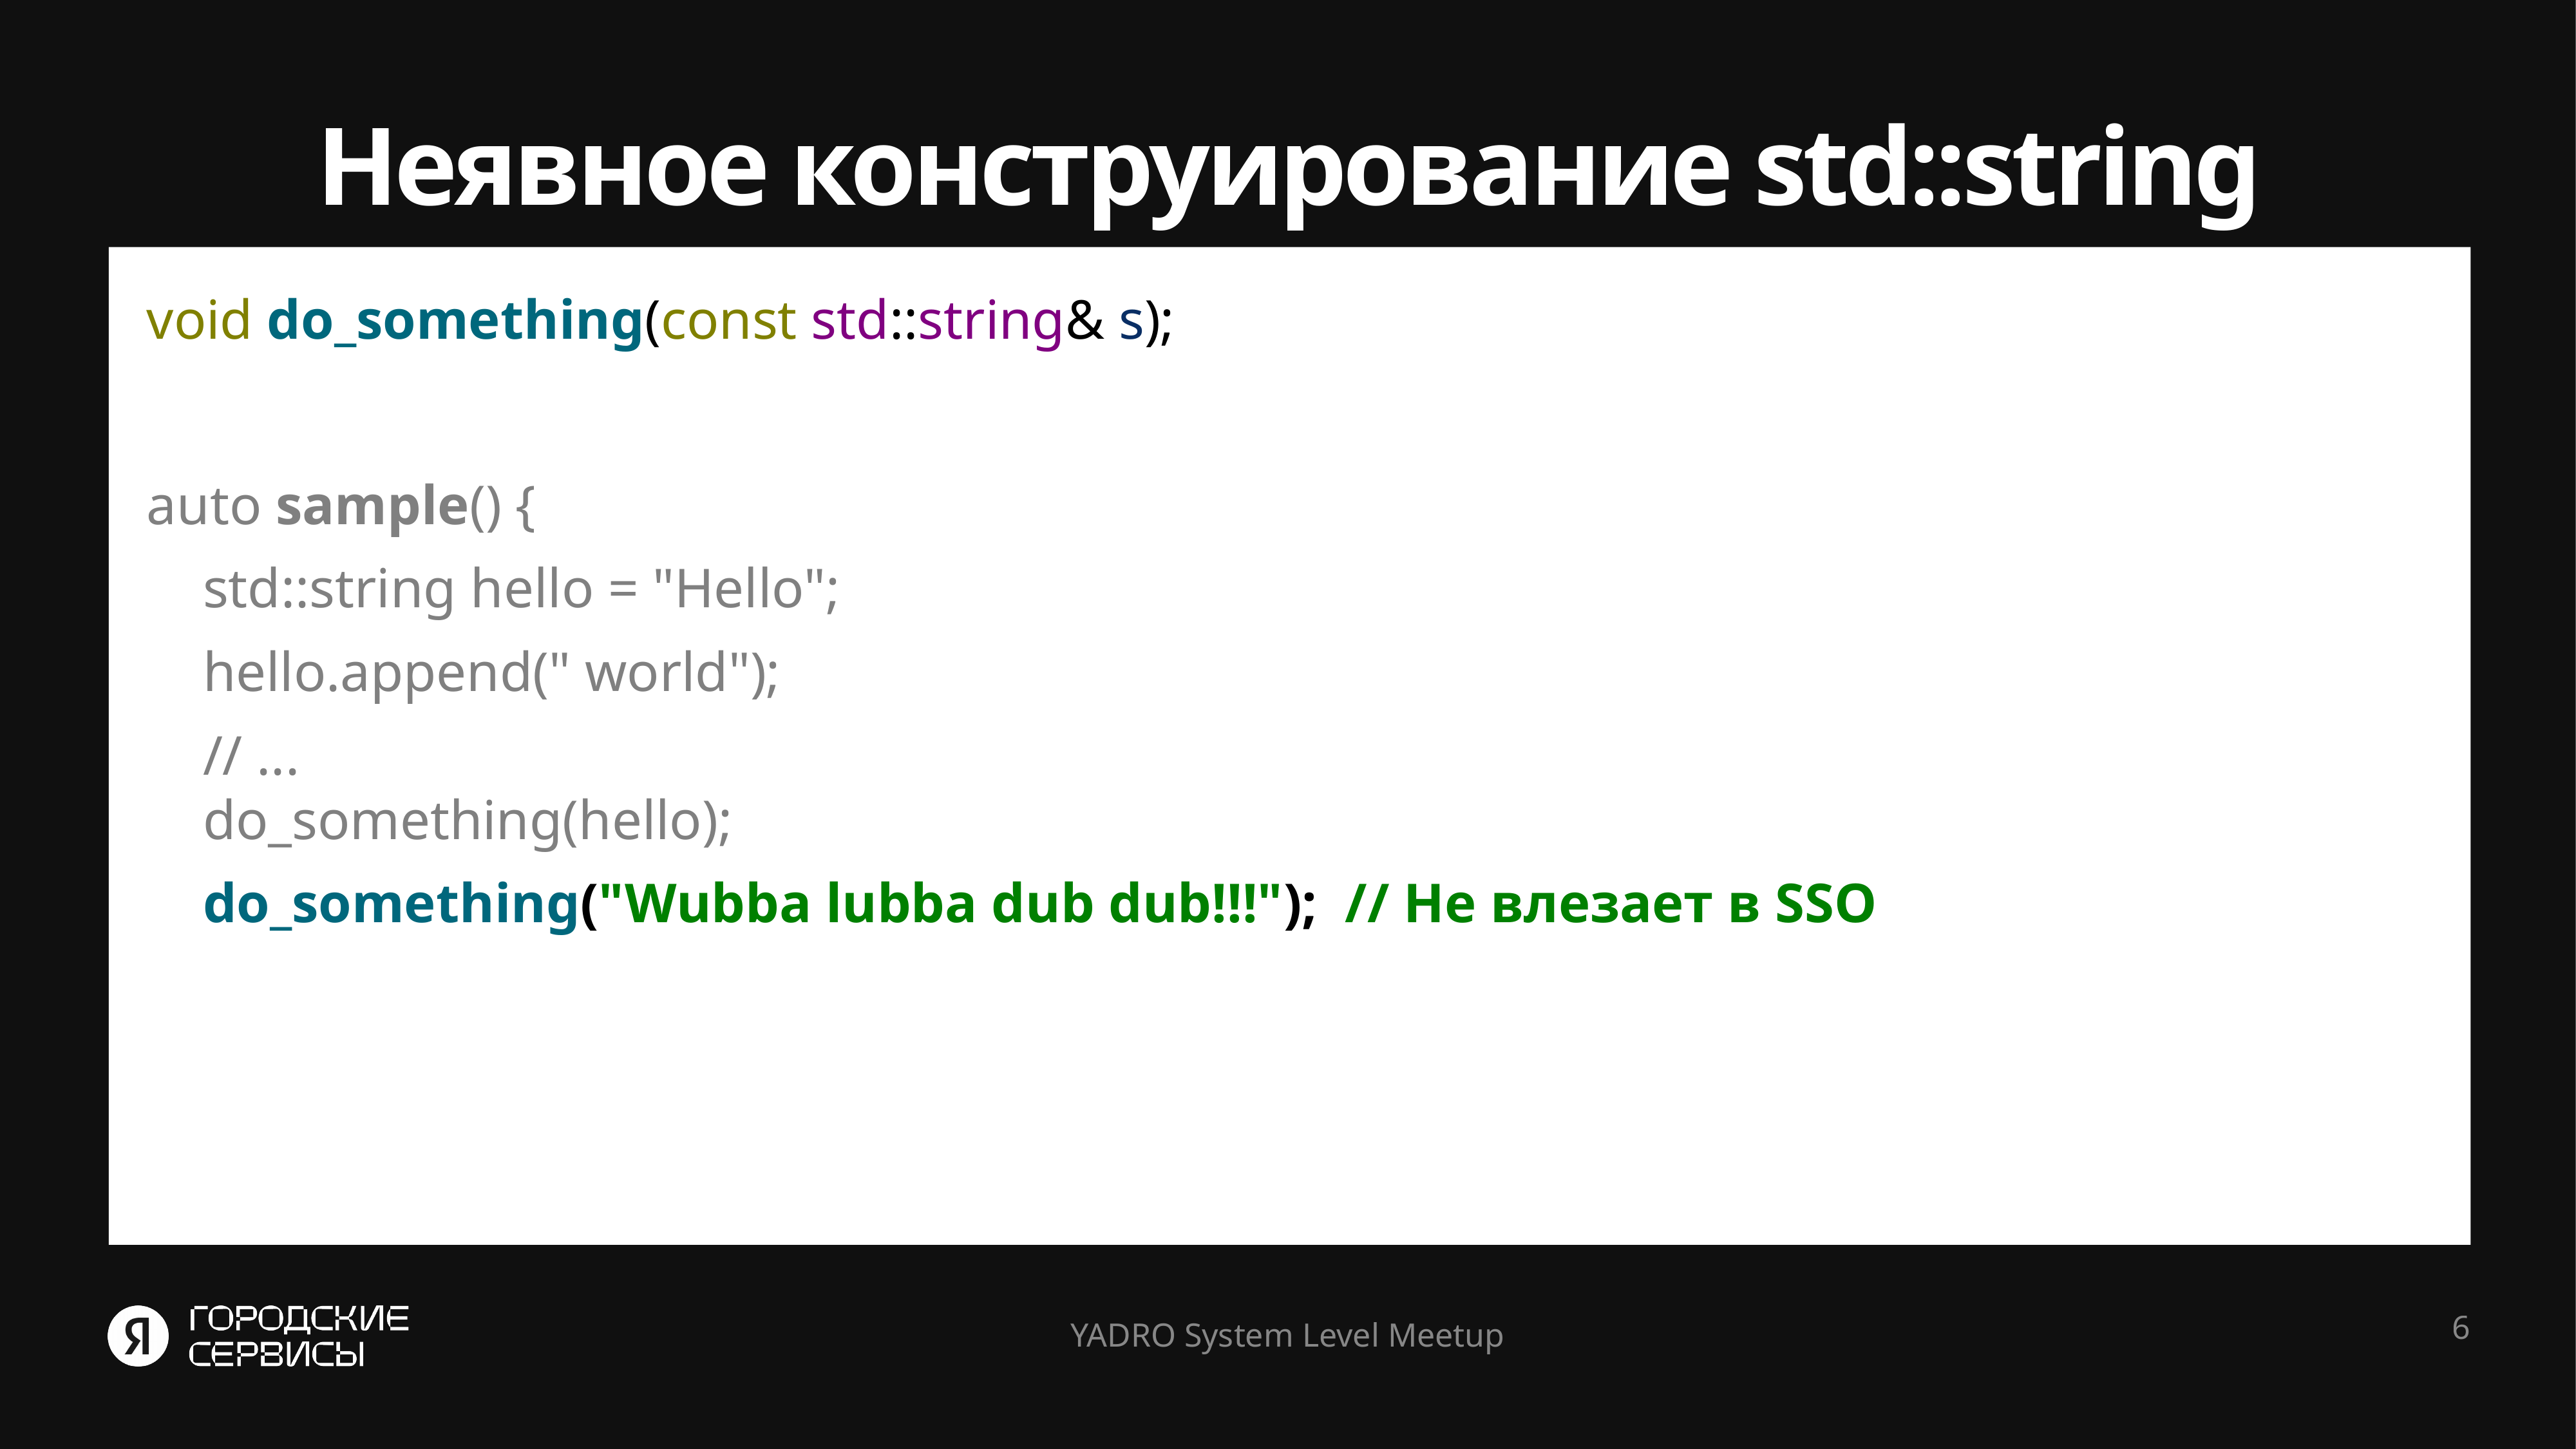

Неявное конструирование std::string
# void do_something(const std::string& s);
auto sample() {
 std::string hello = "Hello";
 hello.append(" world");
 // ...
 do_something(hello);
 do_something("Wubba lubba dub dub!!!"); // Не влезает в SSO
YADRO System Level Meetup